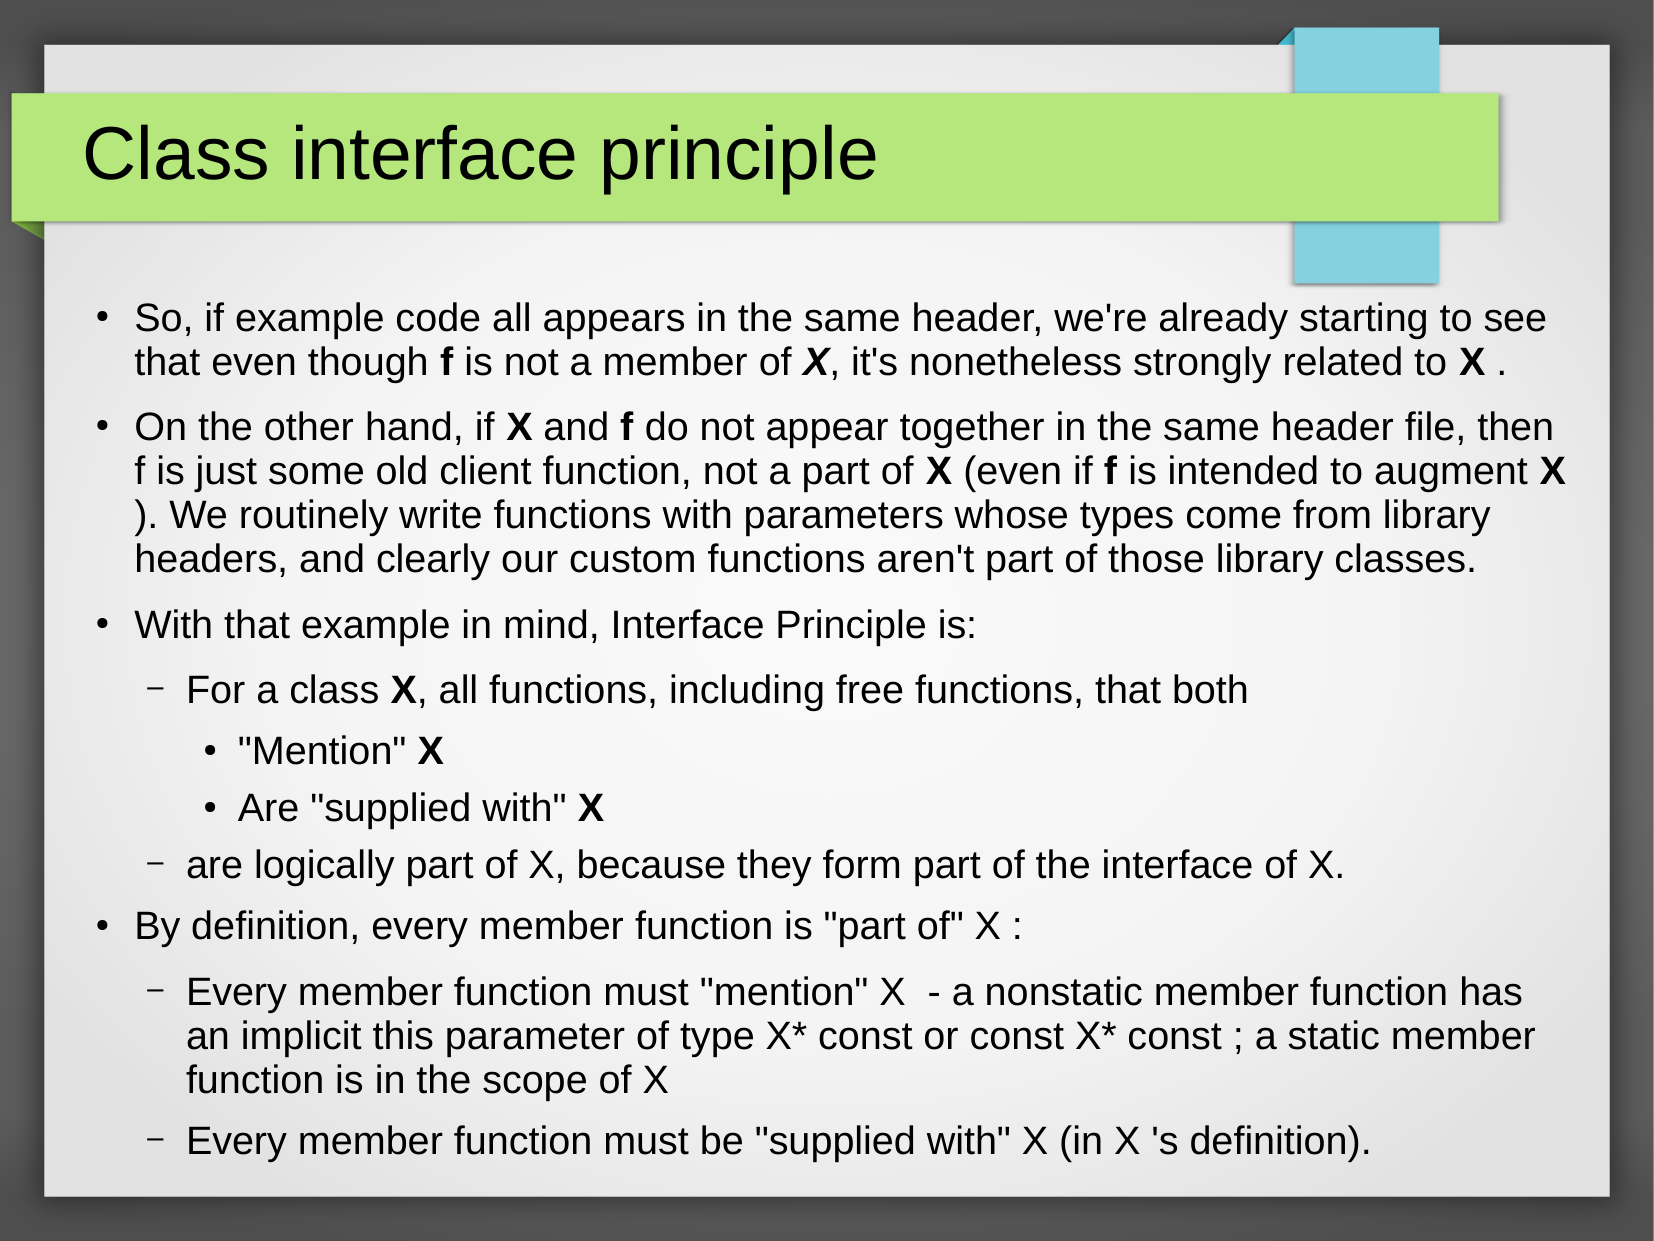

# Class interface principle
So, if example code all appears in the same header, we're already starting to see that even though f is not a member of X, it's nonetheless strongly related to X .
On the other hand, if X and f do not appear together in the same header file, then f is just some old client function, not a part of X (even if f is intended to augment X ). We routinely write functions with parameters whose types come from library headers, and clearly our custom functions aren't part of those library classes.
With that example in mind, Interface Principle is:
For a class X, all functions, including free functions, that both
"Mention" X
Are "supplied with" X
are logically part of X, because they form part of the interface of X.
By definition, every member function is "part of" X :
Every member function must "mention" X - a nonstatic member function has an implicit this parameter of type X* const or const X* const ; a static member function is in the scope of X
Every member function must be "supplied with" X (in X 's definition).